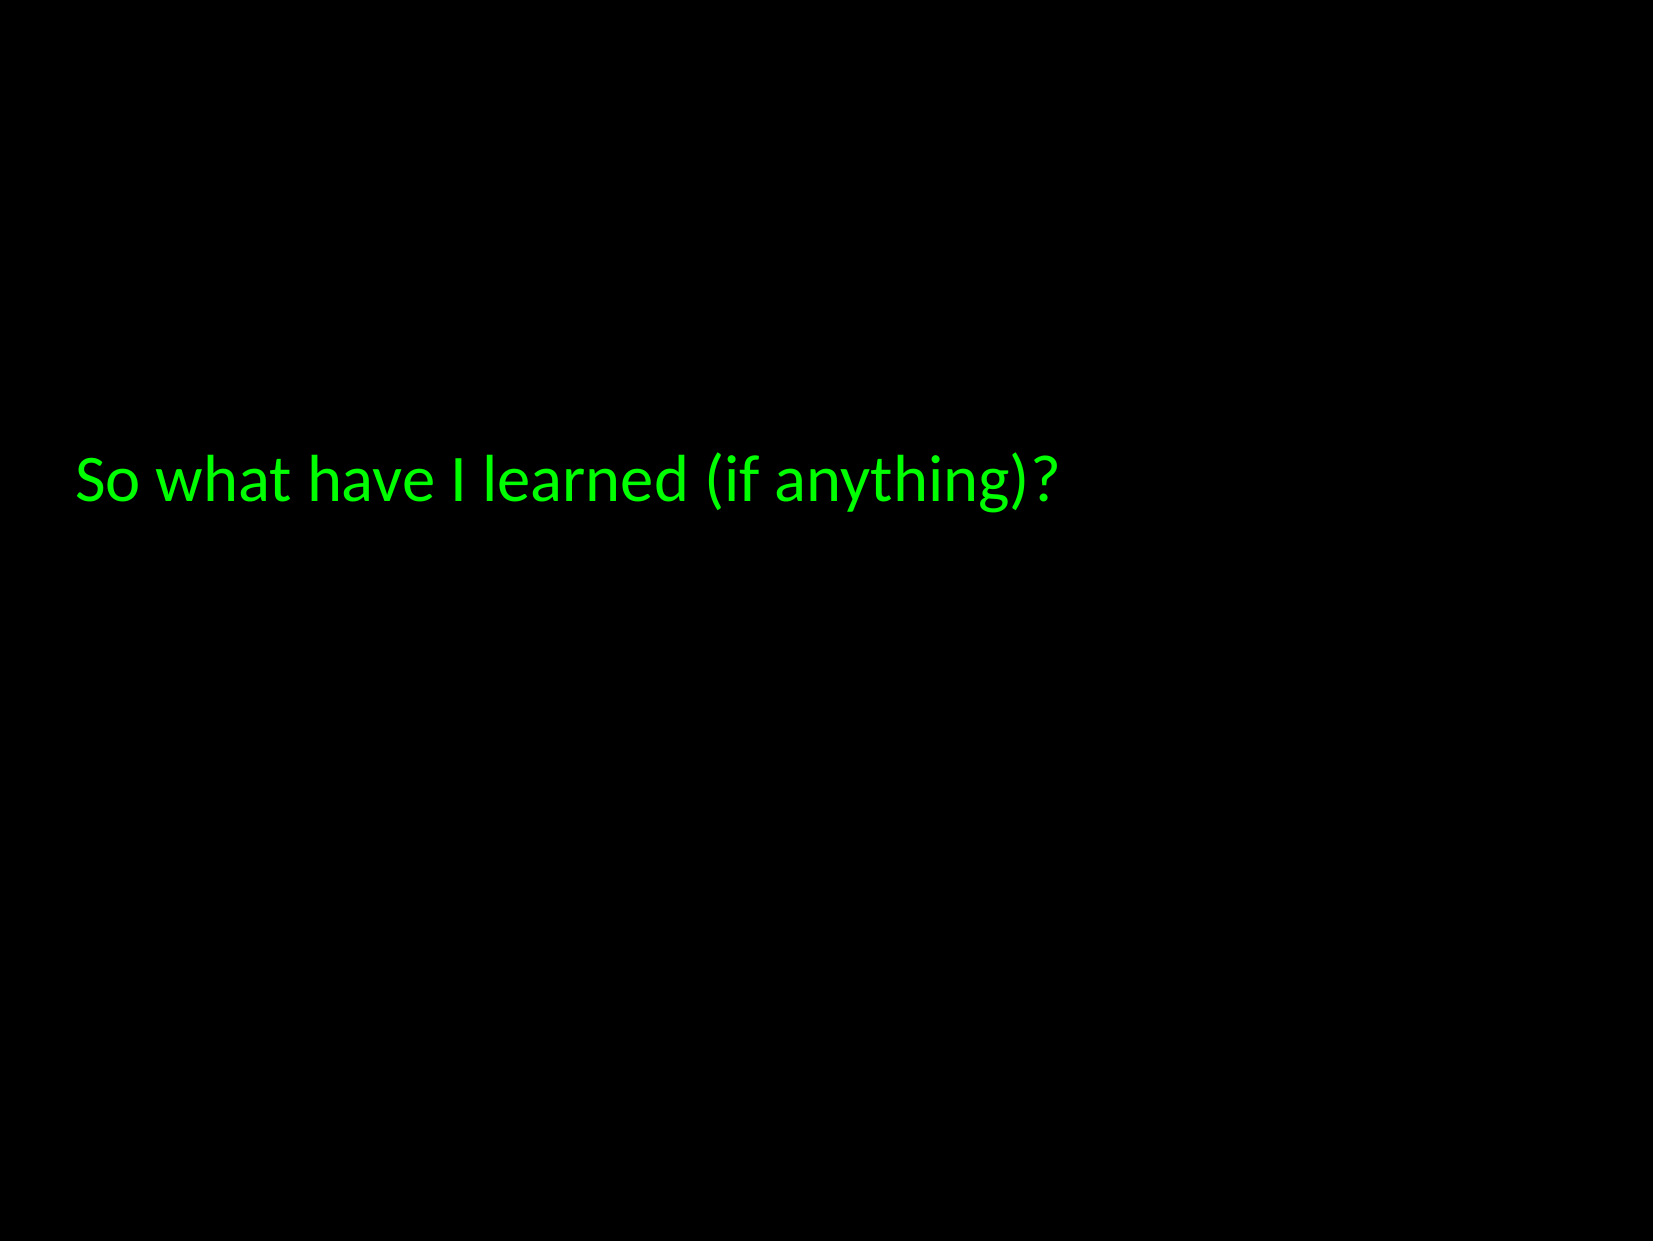

# So what have I learned (if anything)?